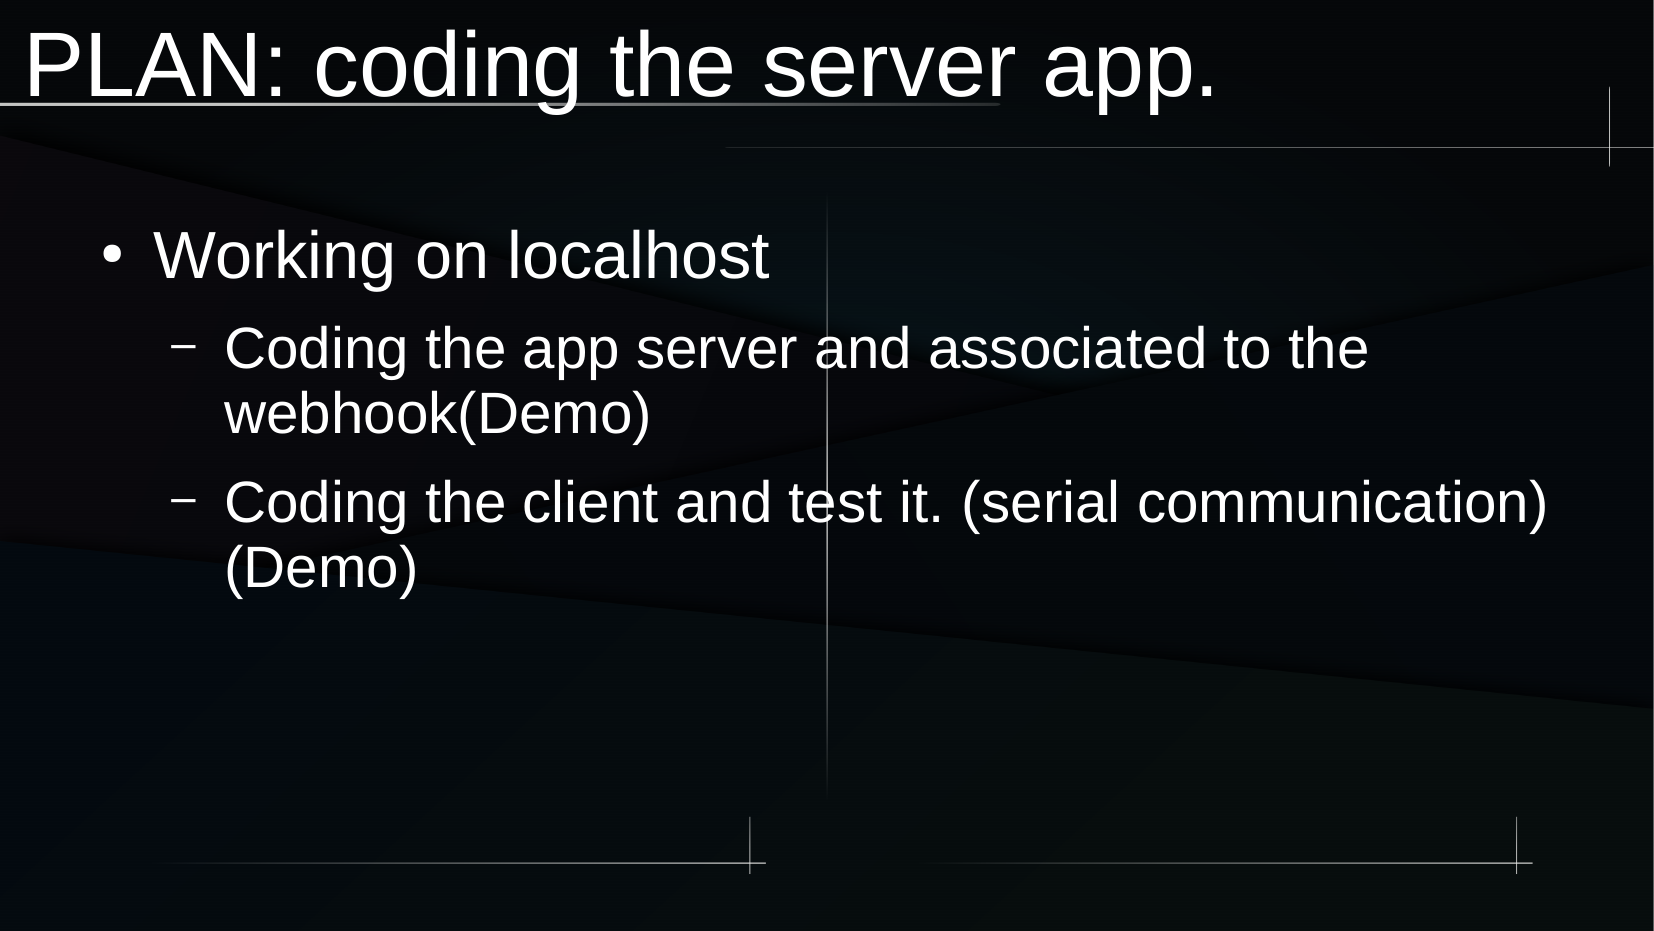

# PLAN: coding the server app.
Working on localhost
Coding the app server and associated to the webhook(Demo)
Coding the client and test it. (serial communication)(Demo)